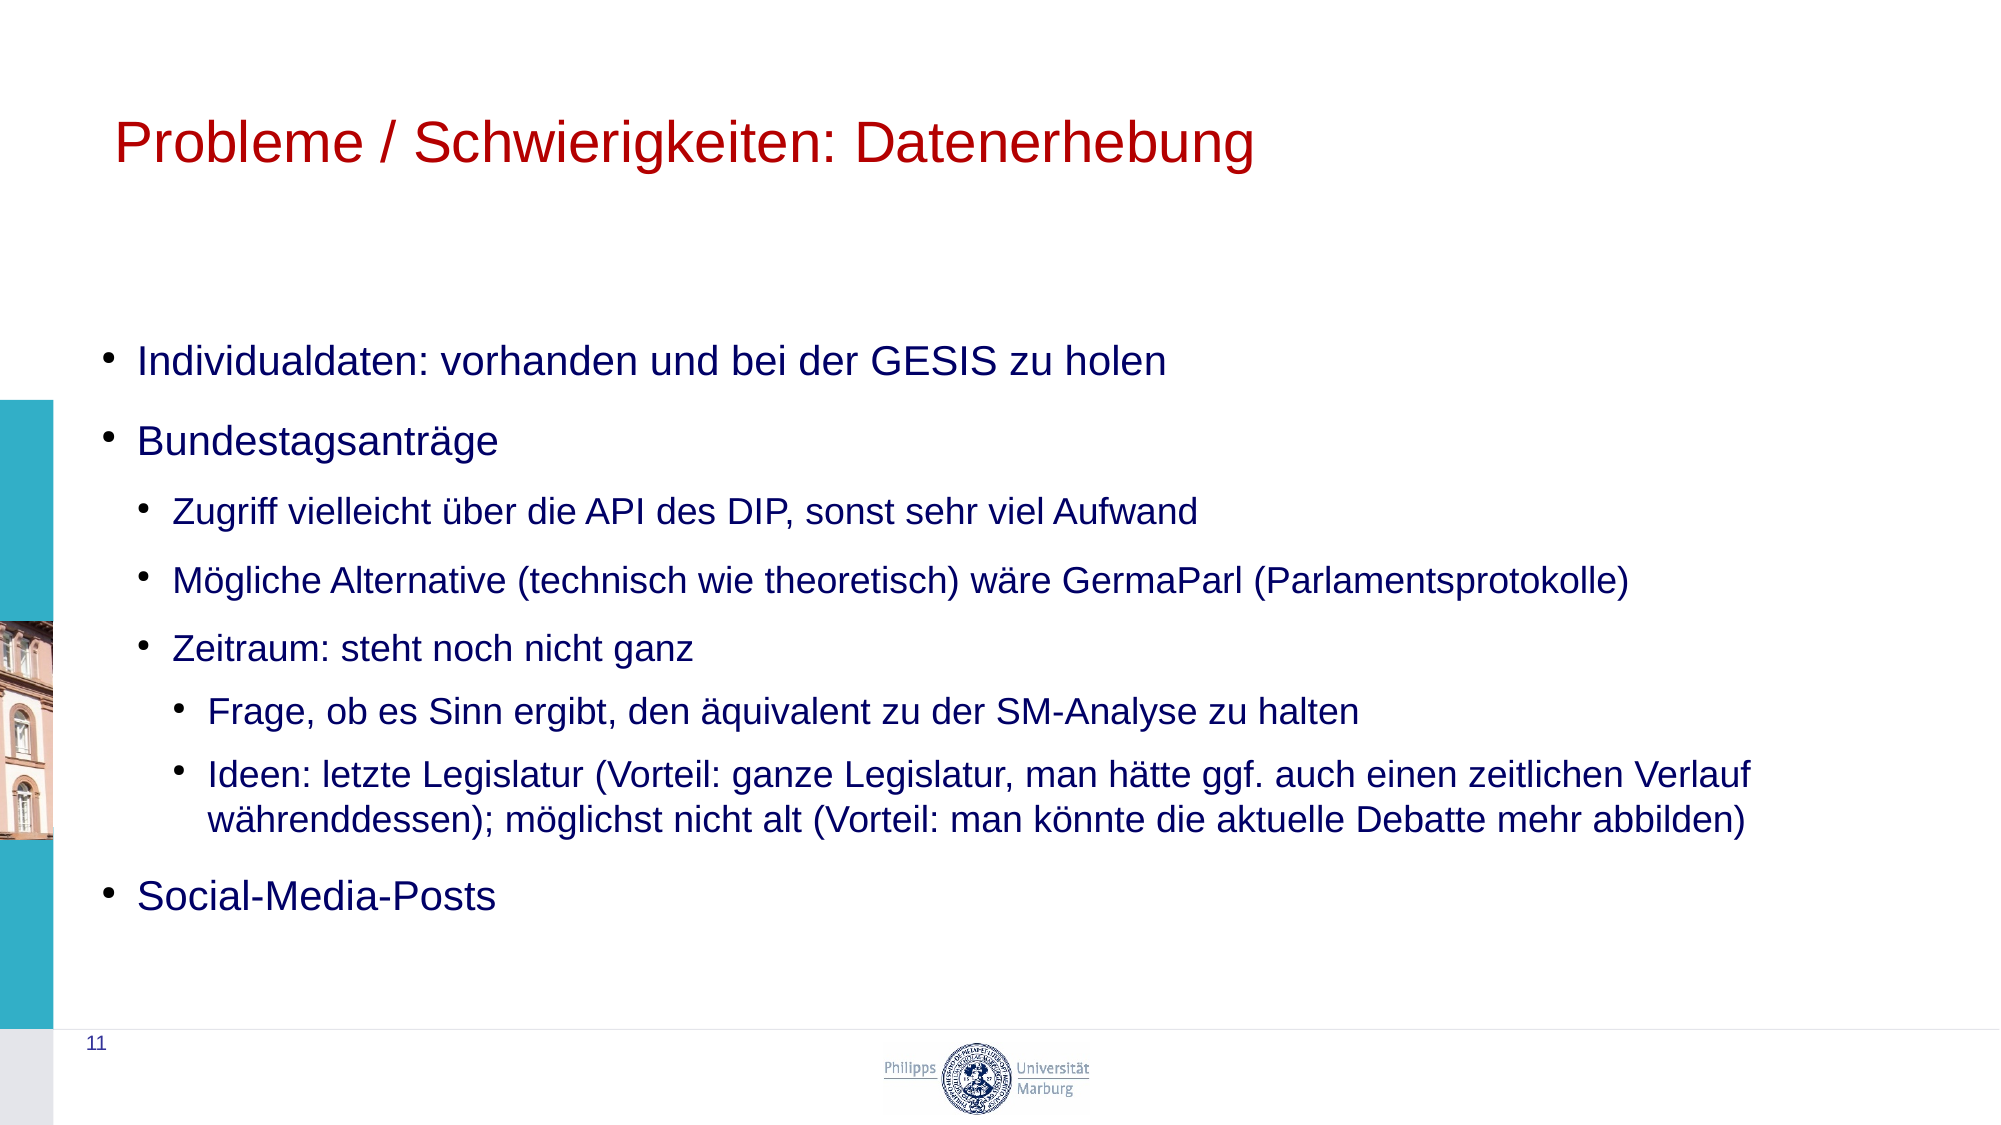

# Probleme / Schwierigkeiten: Datenerhebung
Individualdaten: vorhanden und bei der GESIS zu holen
Bundestagsanträge
Zugriff vielleicht über die API des DIP, sonst sehr viel Aufwand
Mögliche Alternative (technisch wie theoretisch) wäre GermaParl (Parlamentsprotokolle)
Zeitraum: steht noch nicht ganz
Frage, ob es Sinn ergibt, den äquivalent zu der SM-Analyse zu halten
Ideen: letzte Legislatur (Vorteil: ganze Legislatur, man hätte ggf. auch einen zeitlichen Verlauf währenddessen); möglichst nicht alt (Vorteil: man könnte die aktuelle Debatte mehr abbilden)
Social-Media-Posts